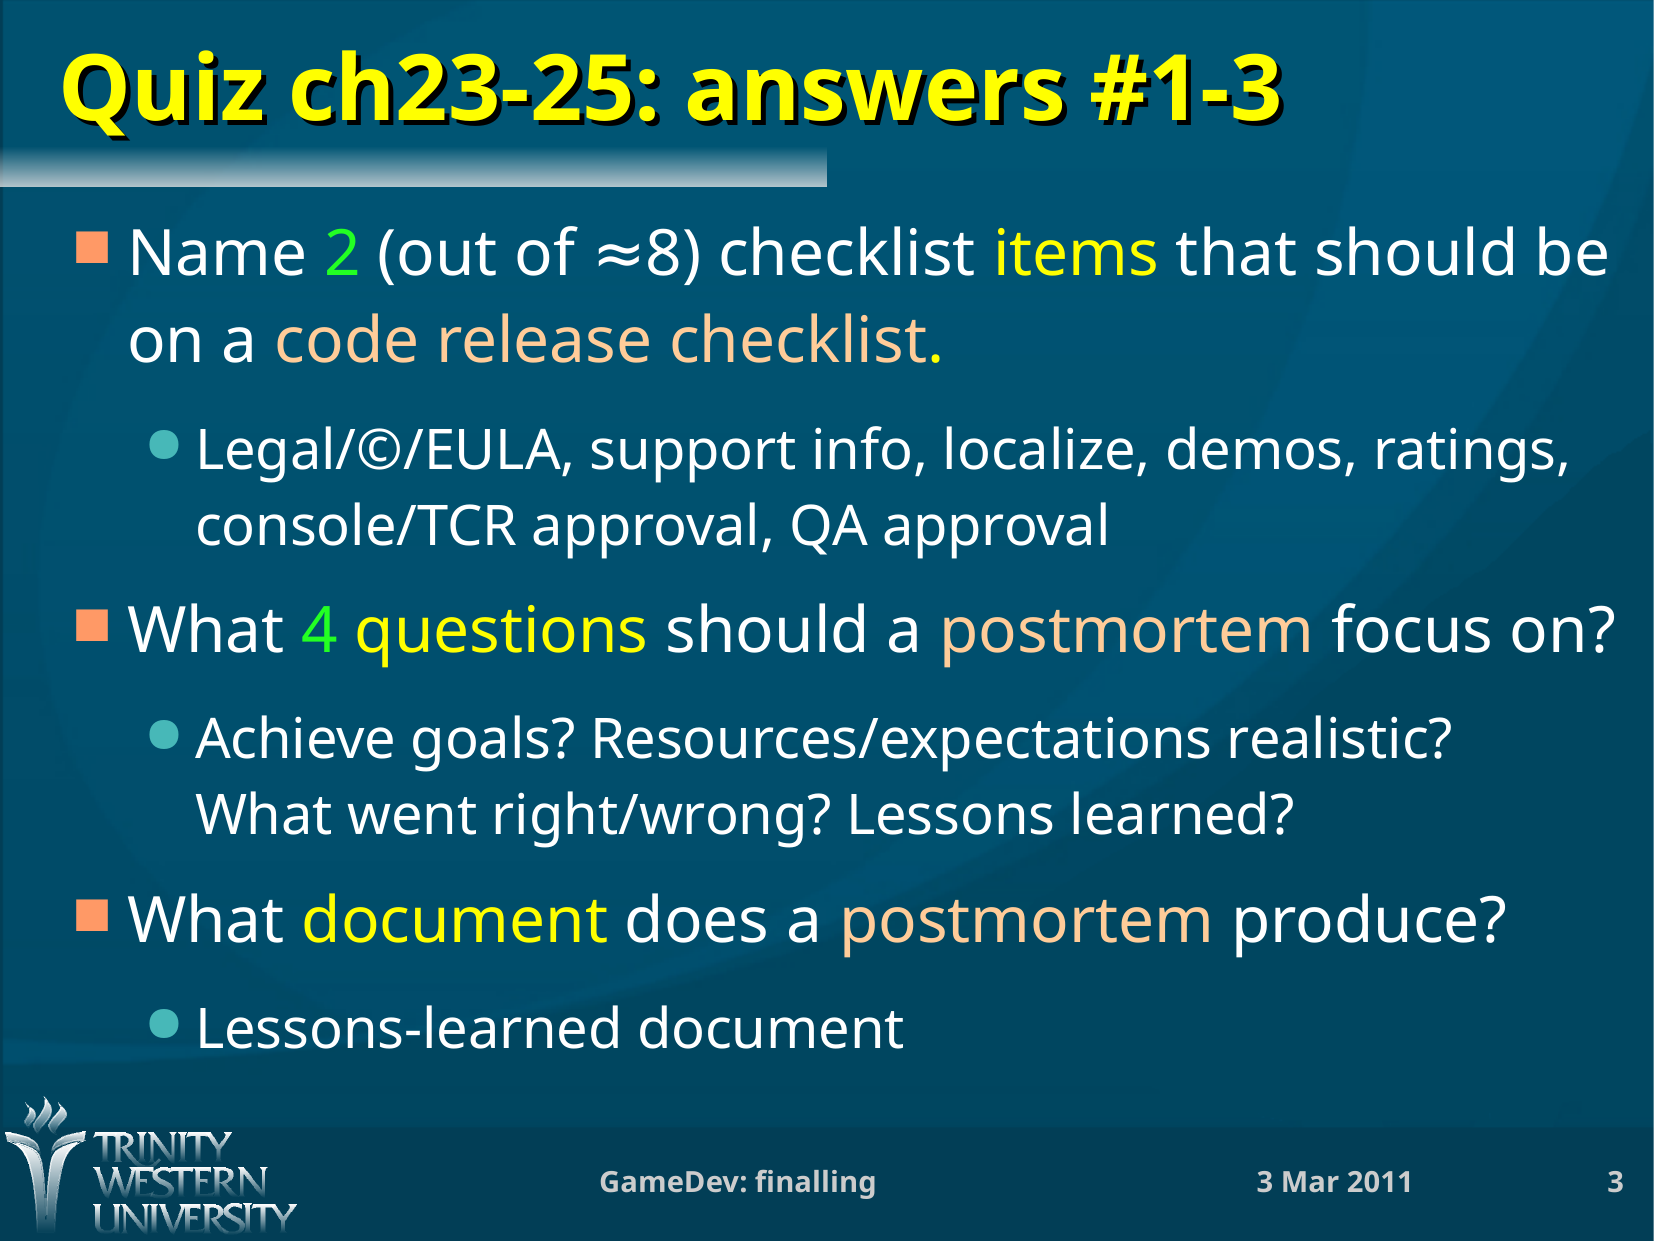

# Quiz ch23-25: answers #1-3
Name 2 (out of ≈8) checklist items that should be on a code release checklist.
Legal/©/EULA, support info, localize, demos, ratings, console/TCR approval, QA approval
What 4 questions should a postmortem focus on?
Achieve goals? Resources/expectations realistic?
What went right/wrong? Lessons learned?
What document does a postmortem produce?
Lessons-learned document
GameDev: finalling
3 Mar 2011
3